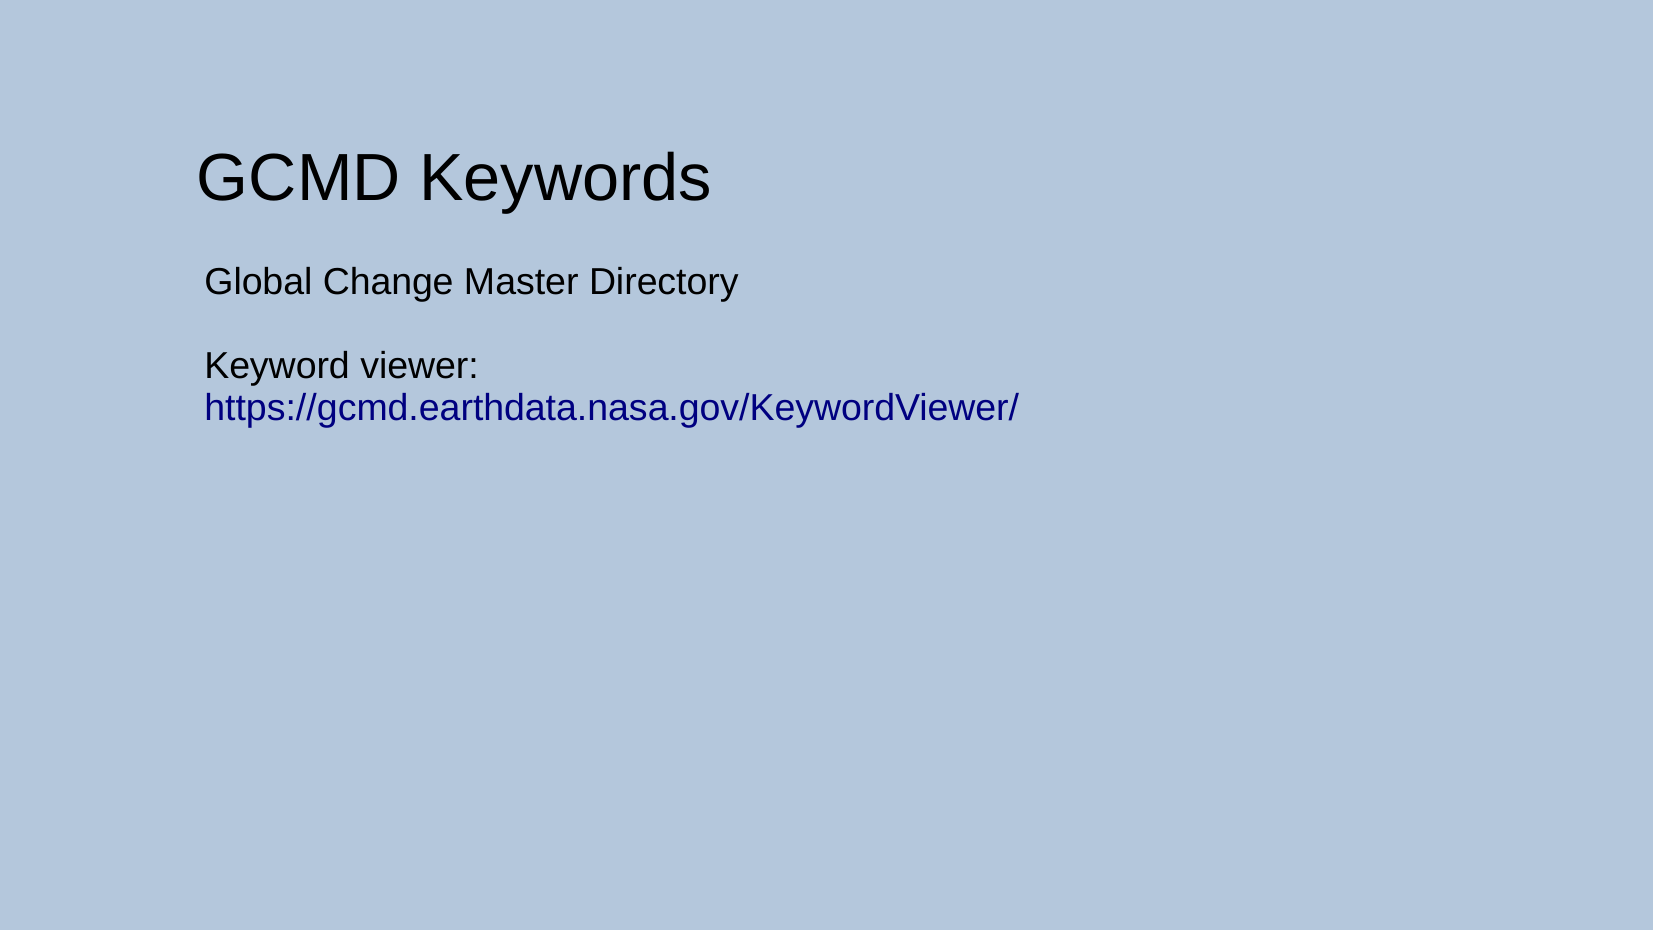

GCMD Keywords
Global Change Master Directory
Keyword viewer:
https://gcmd.earthdata.nasa.gov/KeywordViewer/